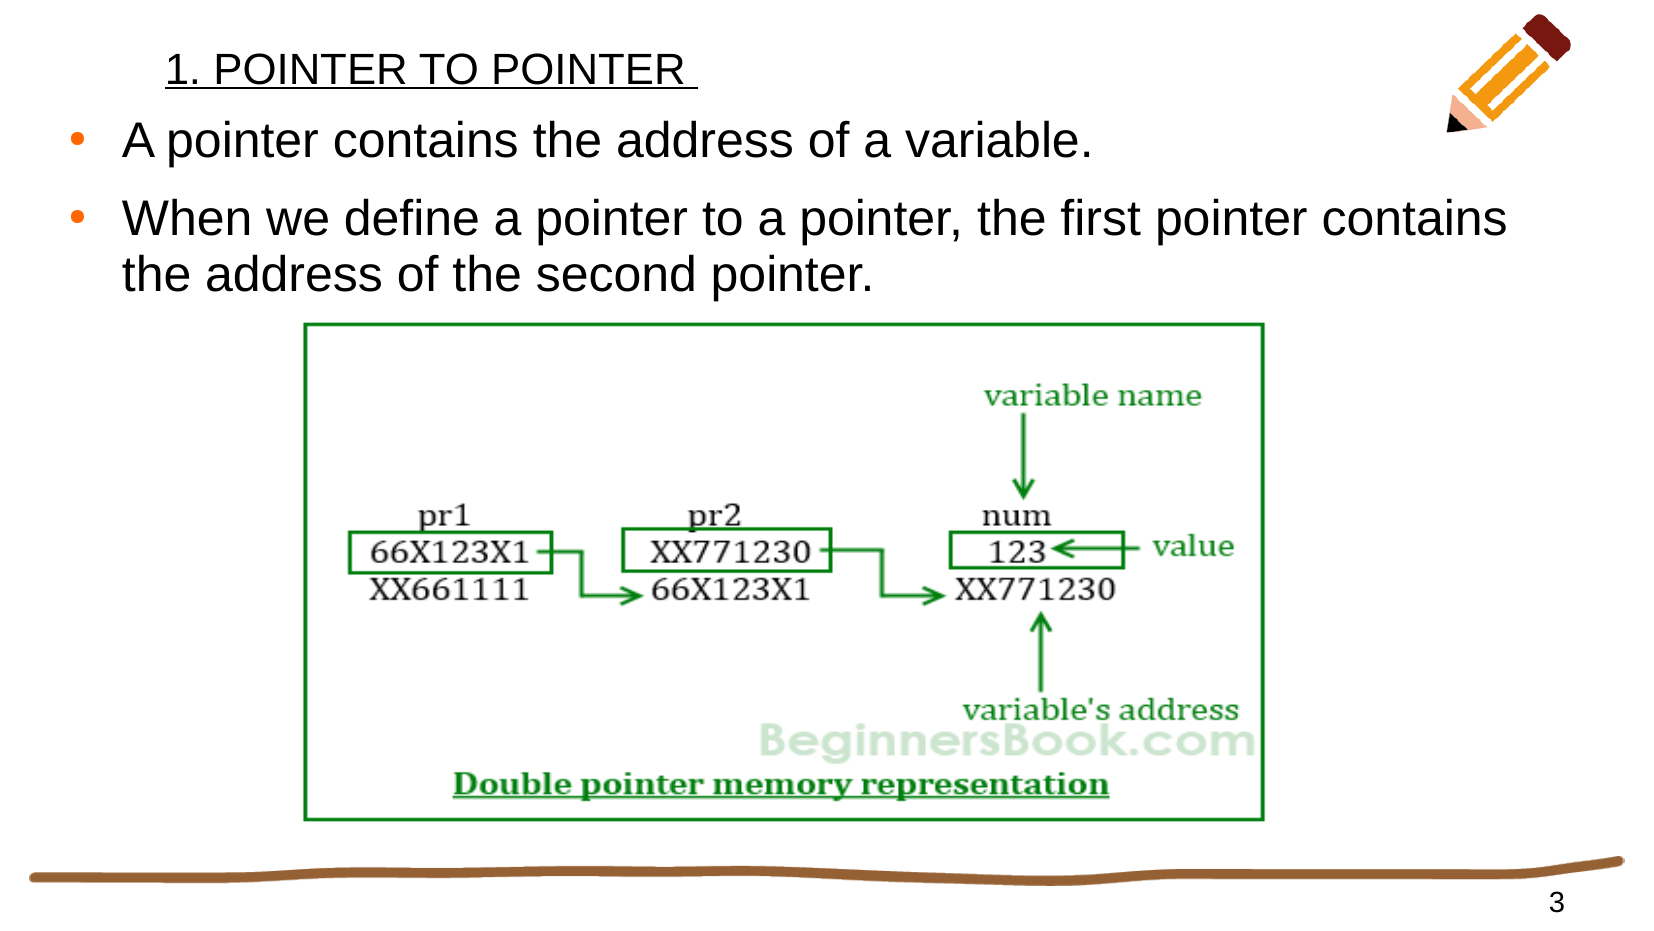

1. POINTER TO POINTER
# A pointer contains the address of a variable.
When we define a pointer to a pointer, the first pointer contains the address of the second pointer.
3